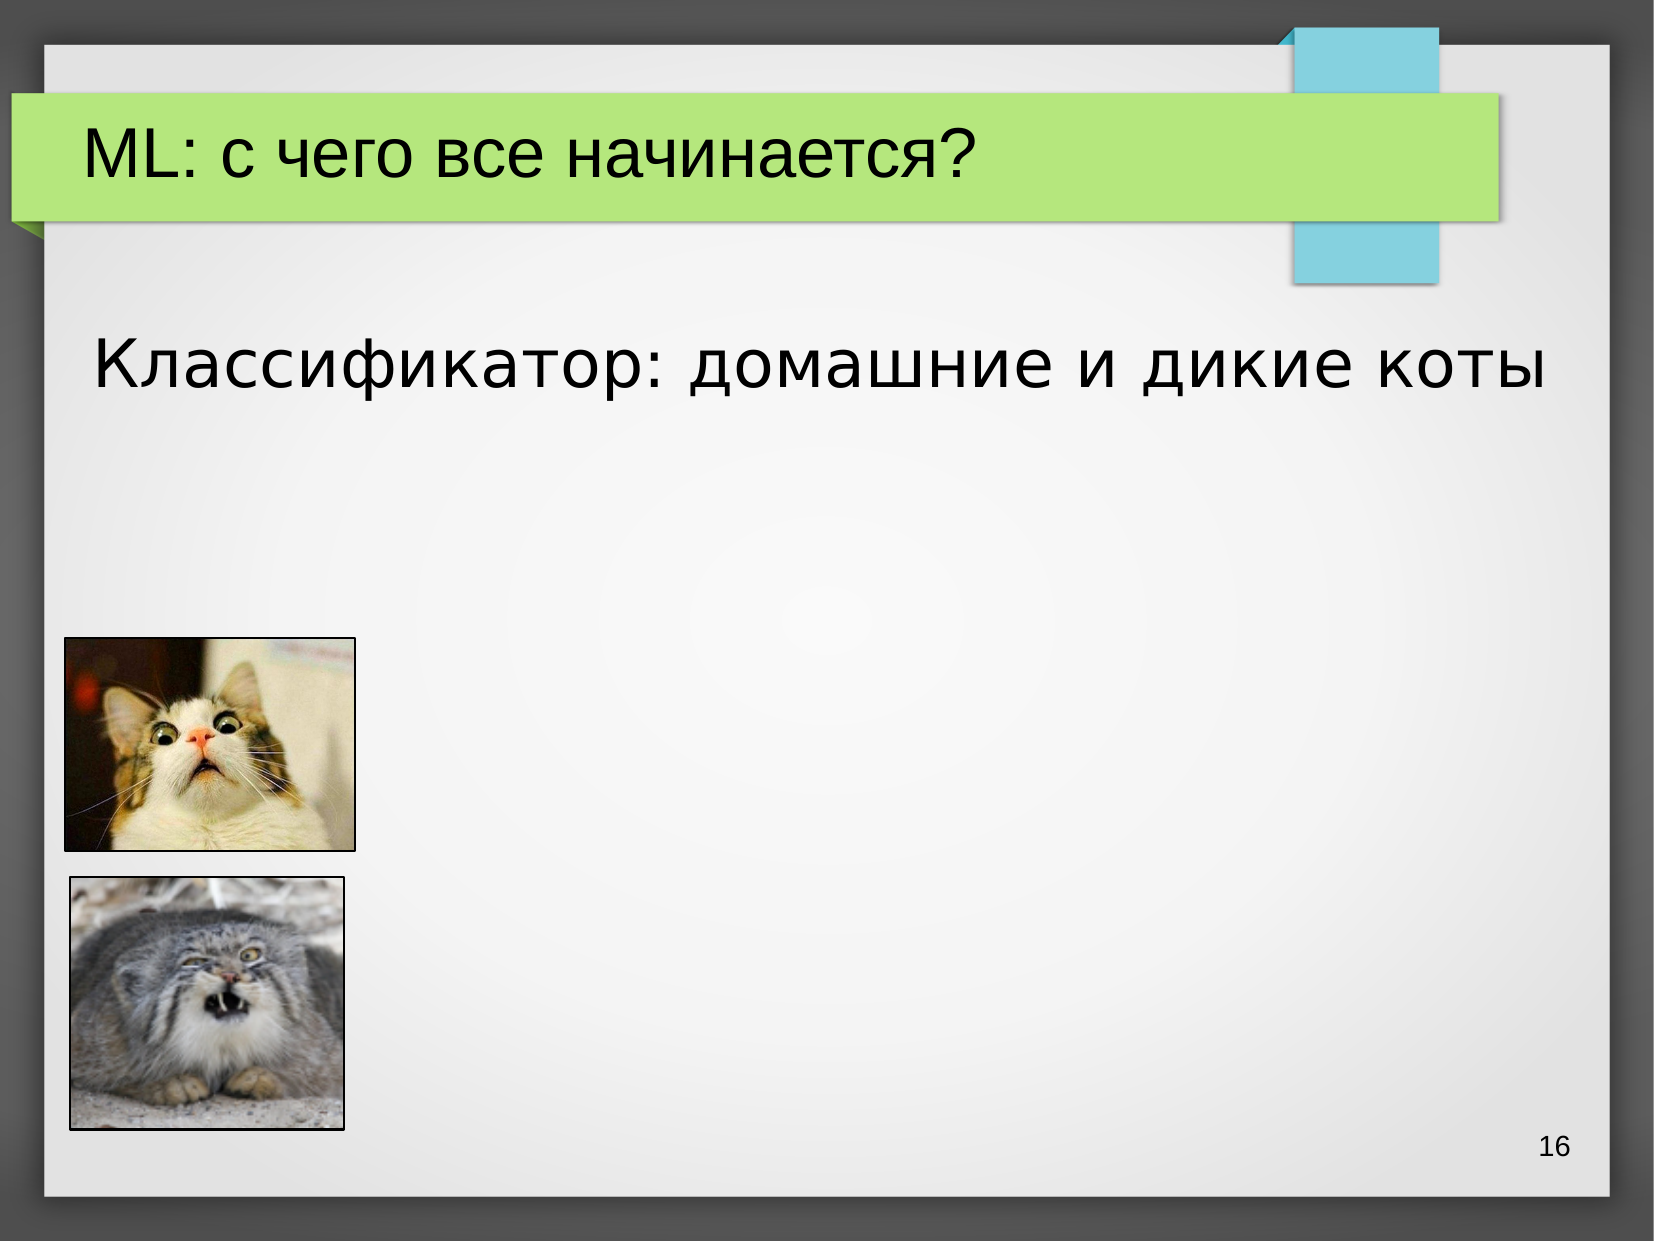

# ML: с чего все начинается?
Классификатор: домашние и дикие коты
16